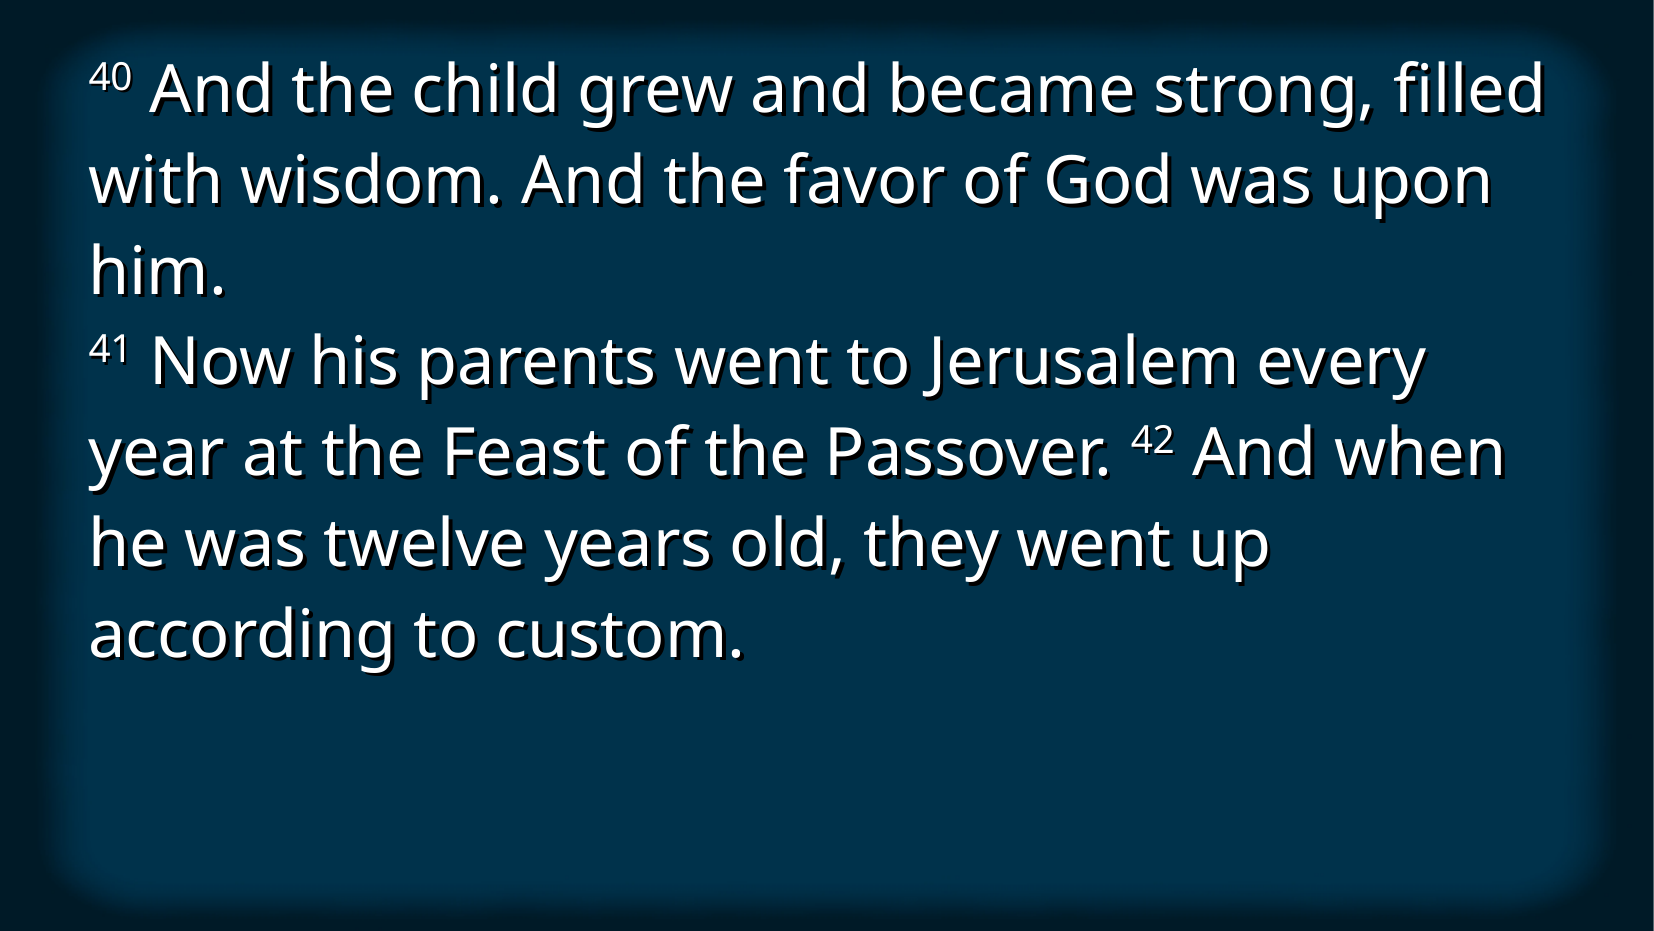

40 And the child grew and became strong, filled with wisdom. And the favor of God was upon him.
41 Now his parents went to Jerusalem every year at the Feast of the Passover. 42 And when he was twelve years old, they went up according to custom.